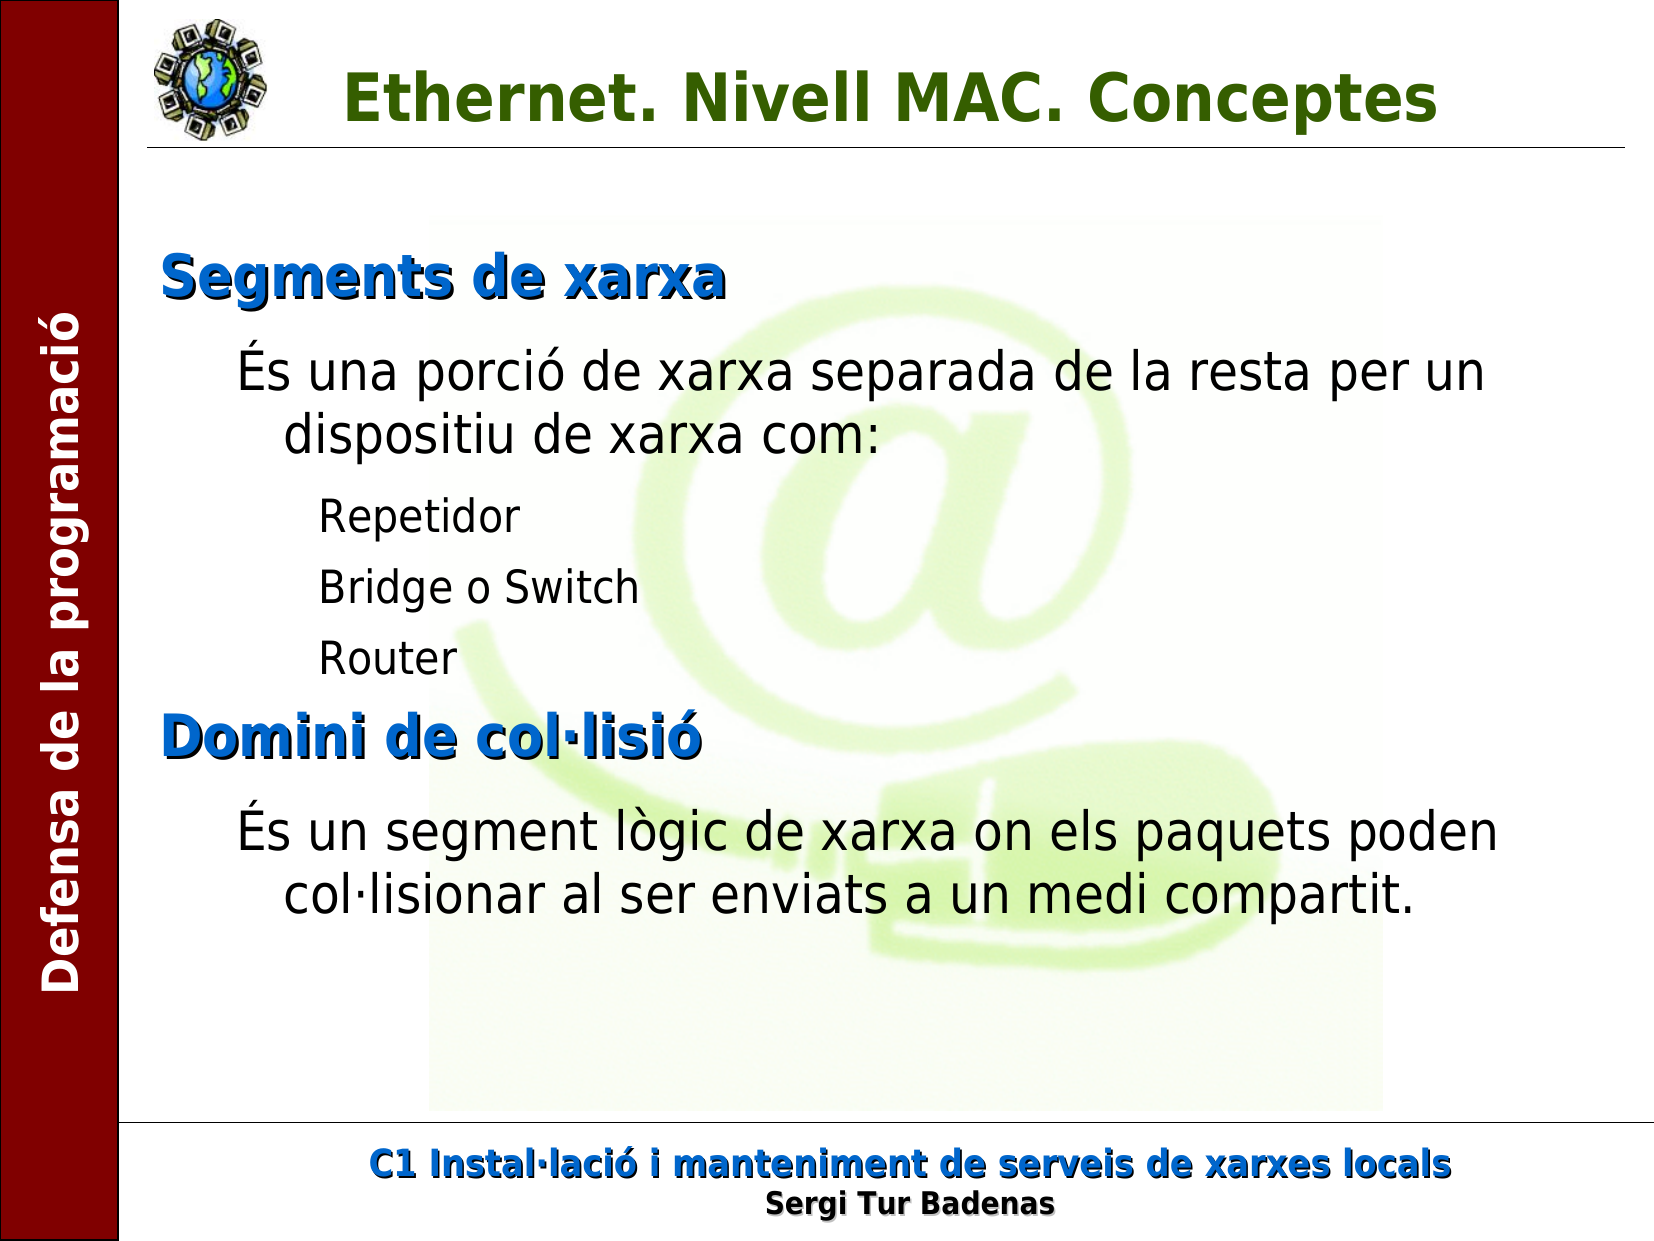

# Ethernet. Nivell MAC. Conceptes
Segments de xarxa
És una porció de xarxa separada de la resta per un dispositiu de xarxa com:
Repetidor
Bridge o Switch
Router
Domini de col·lisió
És un segment lògic de xarxa on els paquets poden col·lisionar al ser enviats a un medi compartit.